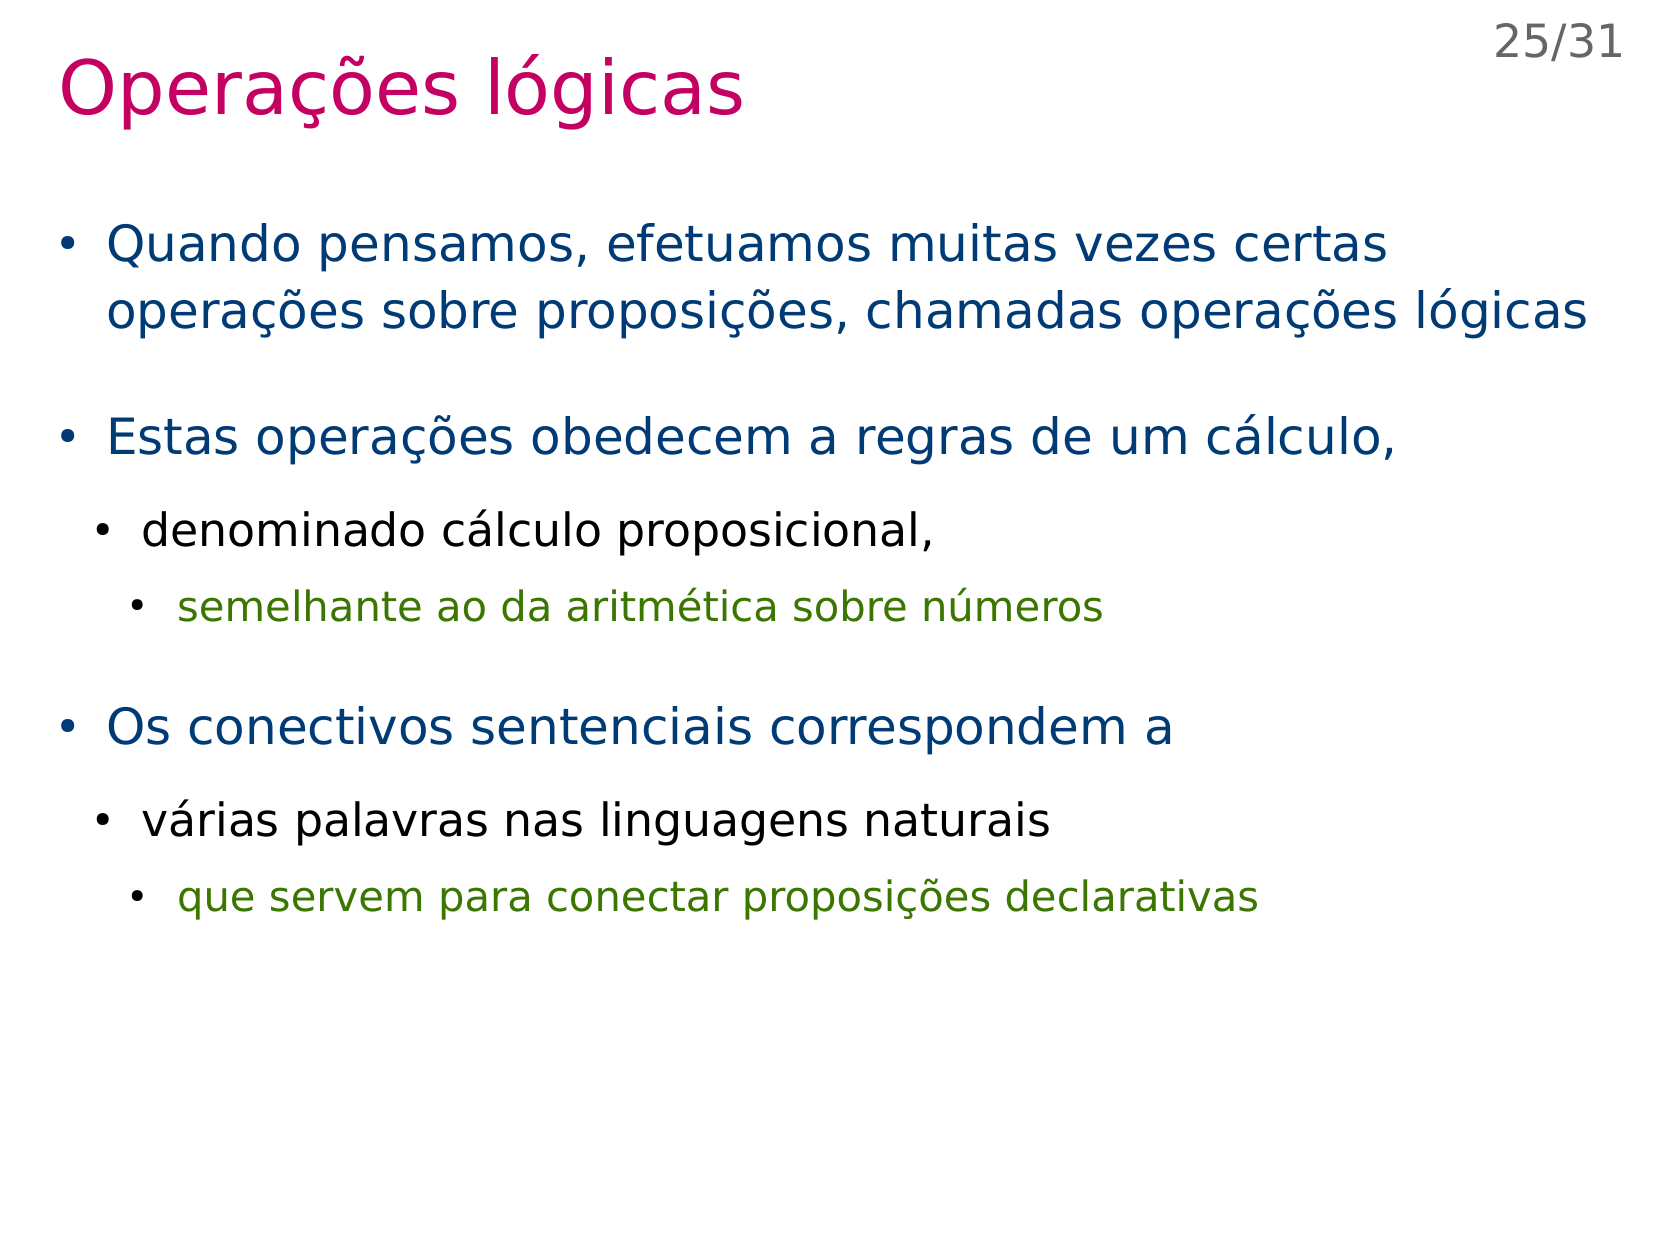

25
# Operações lógicas
Quando pensamos, efetuamos muitas vezes certas operações sobre proposições, chamadas operações lógicas
Estas operações obedecem a regras de um cálculo,
denominado cálculo proposicional,
semelhante ao da aritmética sobre números
Os conectivos sentenciais correspondem a
várias palavras nas linguagens naturais
que servem para conectar proposições declarativas